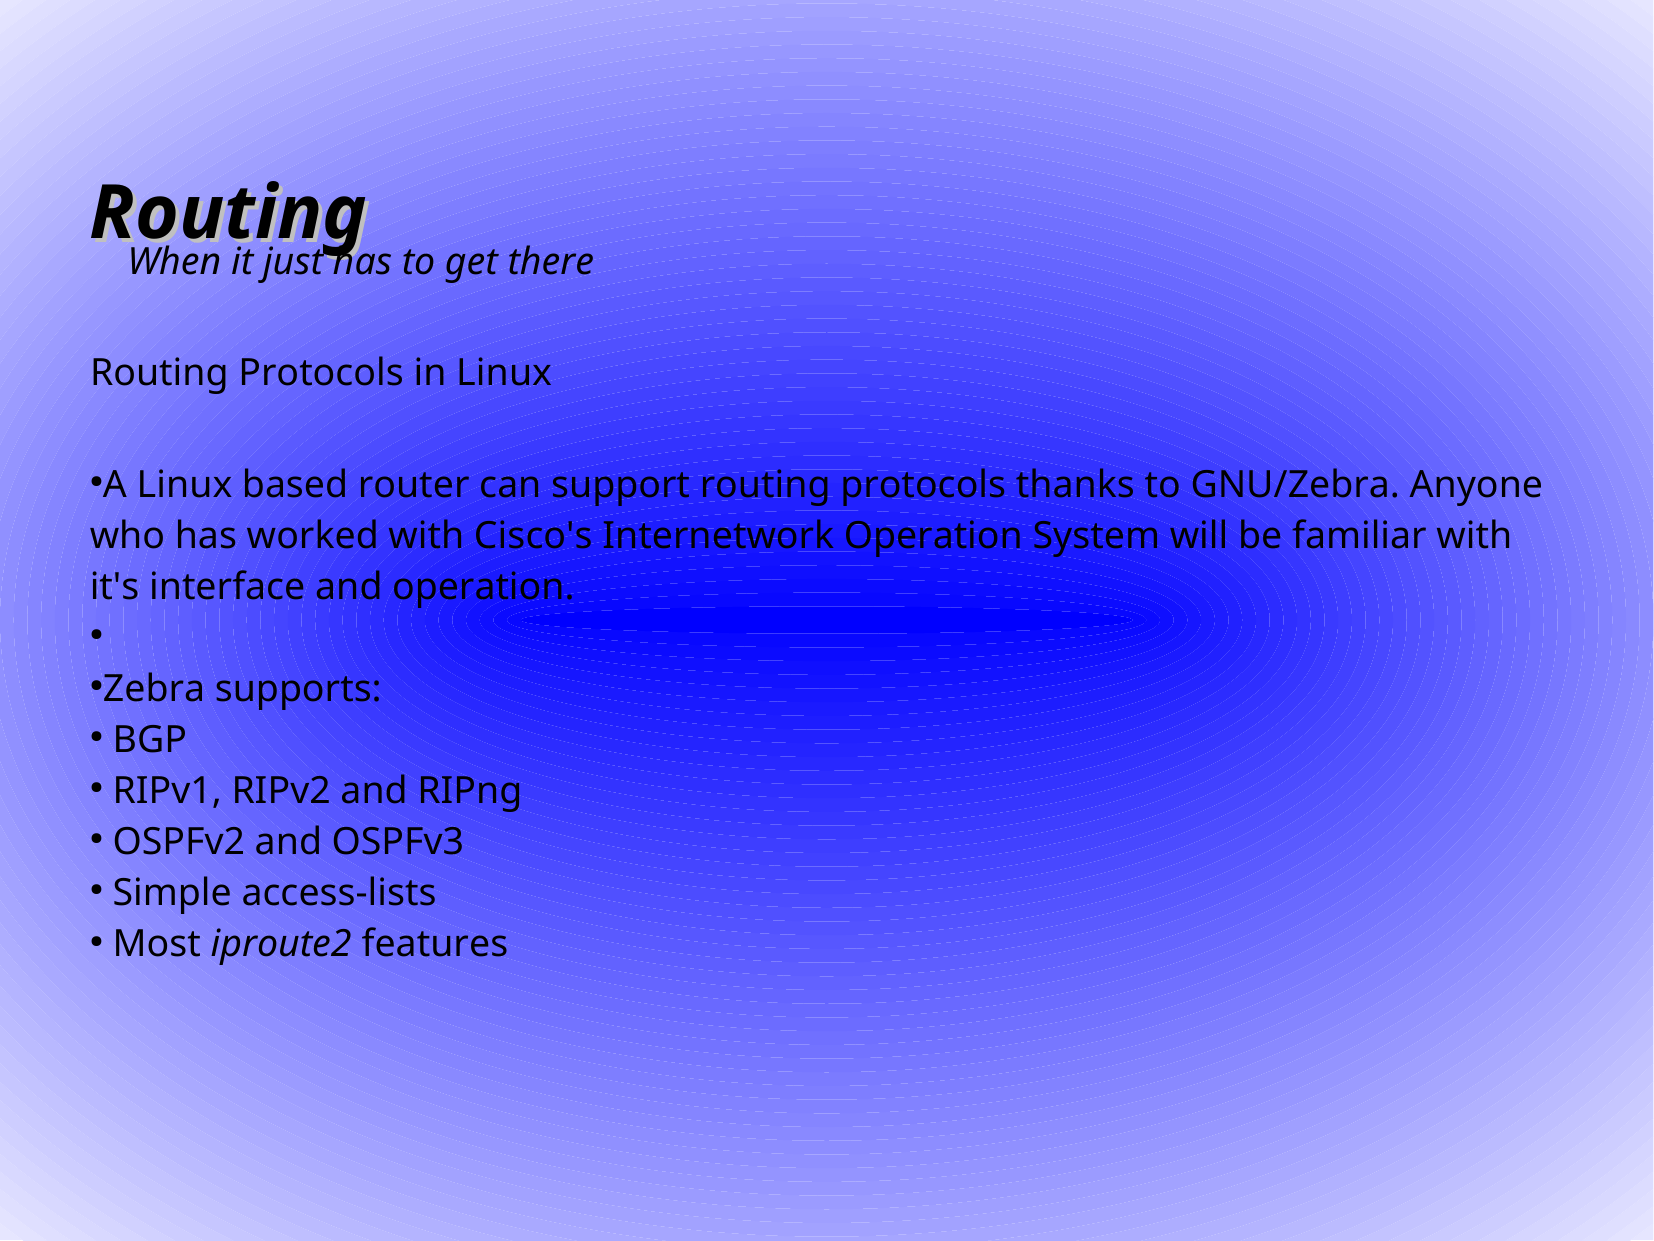

Routing
When it just has to get there
Routing Protocols in Linux
A Linux based router can support routing protocols thanks to GNU/Zebra. Anyone who has worked with Cisco's Internetwork Operation System will be familiar with it's interface and operation.
Zebra supports:
 BGP
 RIPv1, RIPv2 and RIPng
 OSPFv2 and OSPFv3
 Simple access-lists
 Most iproute2 features